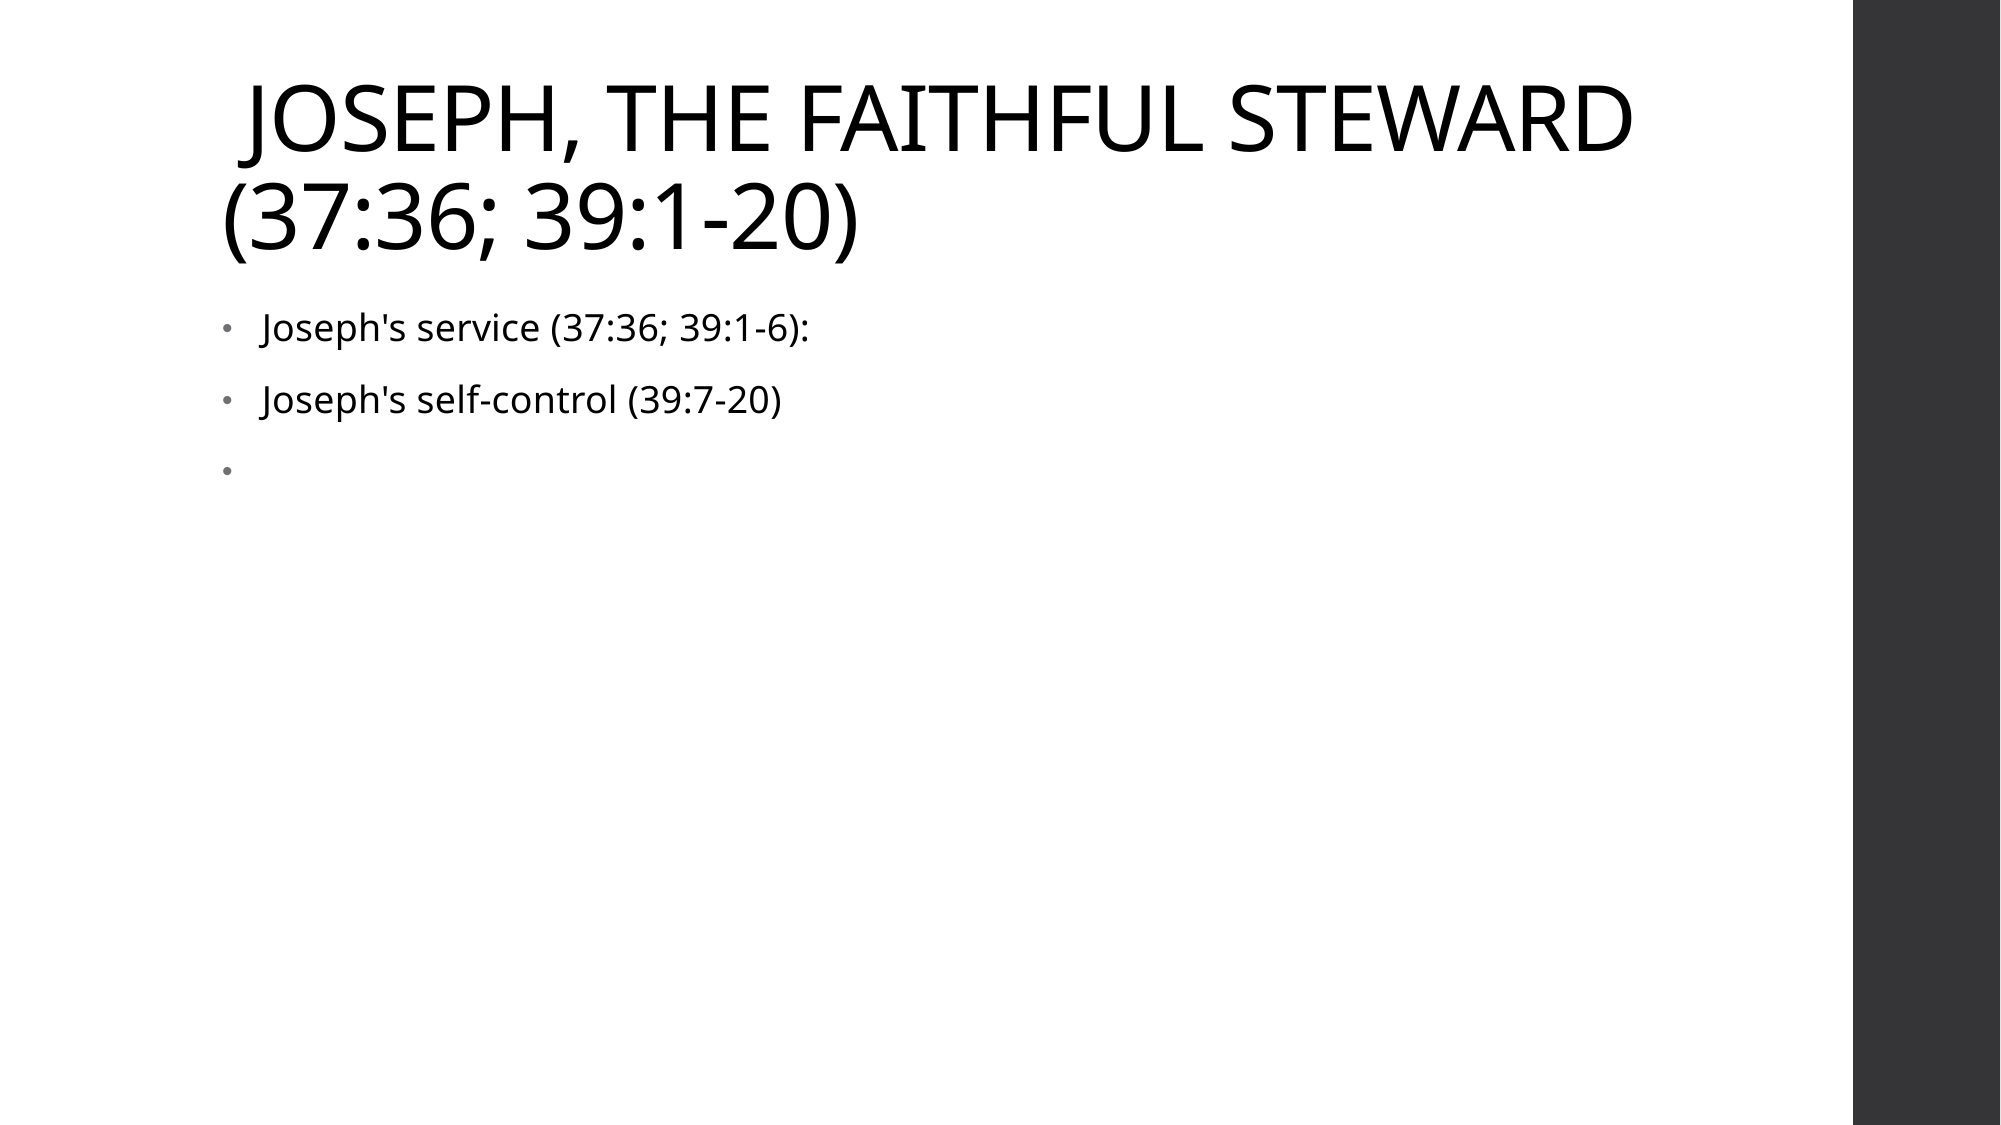

# JOSEPH, THE FAITHFUL STEWARD (37:36; 39:1-20)
 Joseph's service (37:36; 39:1-6):
 Joseph's self-control (39:7-20)